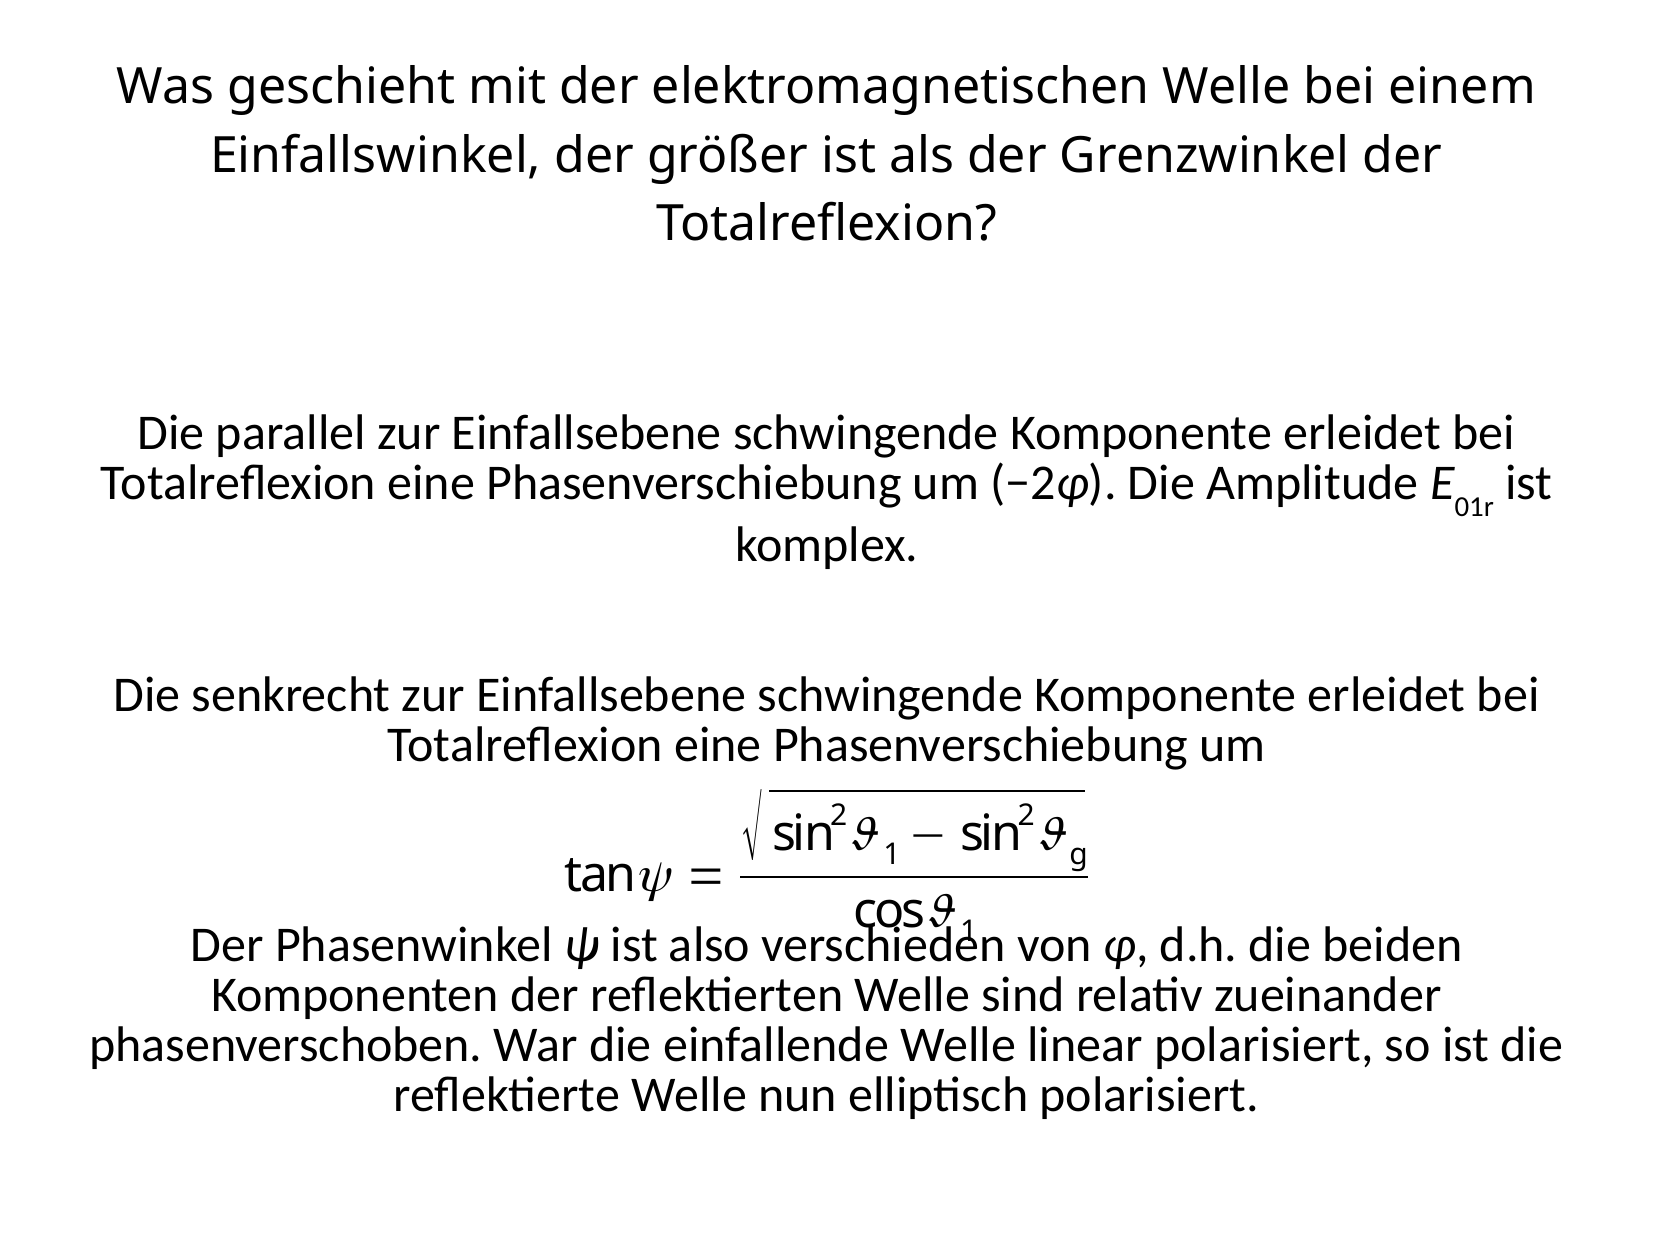

# Was geschieht mit der elektromagnetischen Welle bei einem Einfallswinkel, der größer ist als der Grenzwinkel der Totalreflexion?
Die parallel zur Einfallsebene schwingende Komponente erleidet bei Totalreflexion eine Phasenverschiebung um (−2φ). Die Amplitude E01r ist komplex.
Die senkrecht zur Einfallsebene schwingende Komponente erleidet bei Totalreflexion eine Phasenverschiebung um
Der Phasenwinkel ψ ist also verschieden von φ, d.h. die beiden Komponenten der reflektierten Welle sind relativ zueinander phasenverschoben. War die einfallende Welle linear polarisiert, so ist die reflektierte Welle nun elliptisch polarisiert.